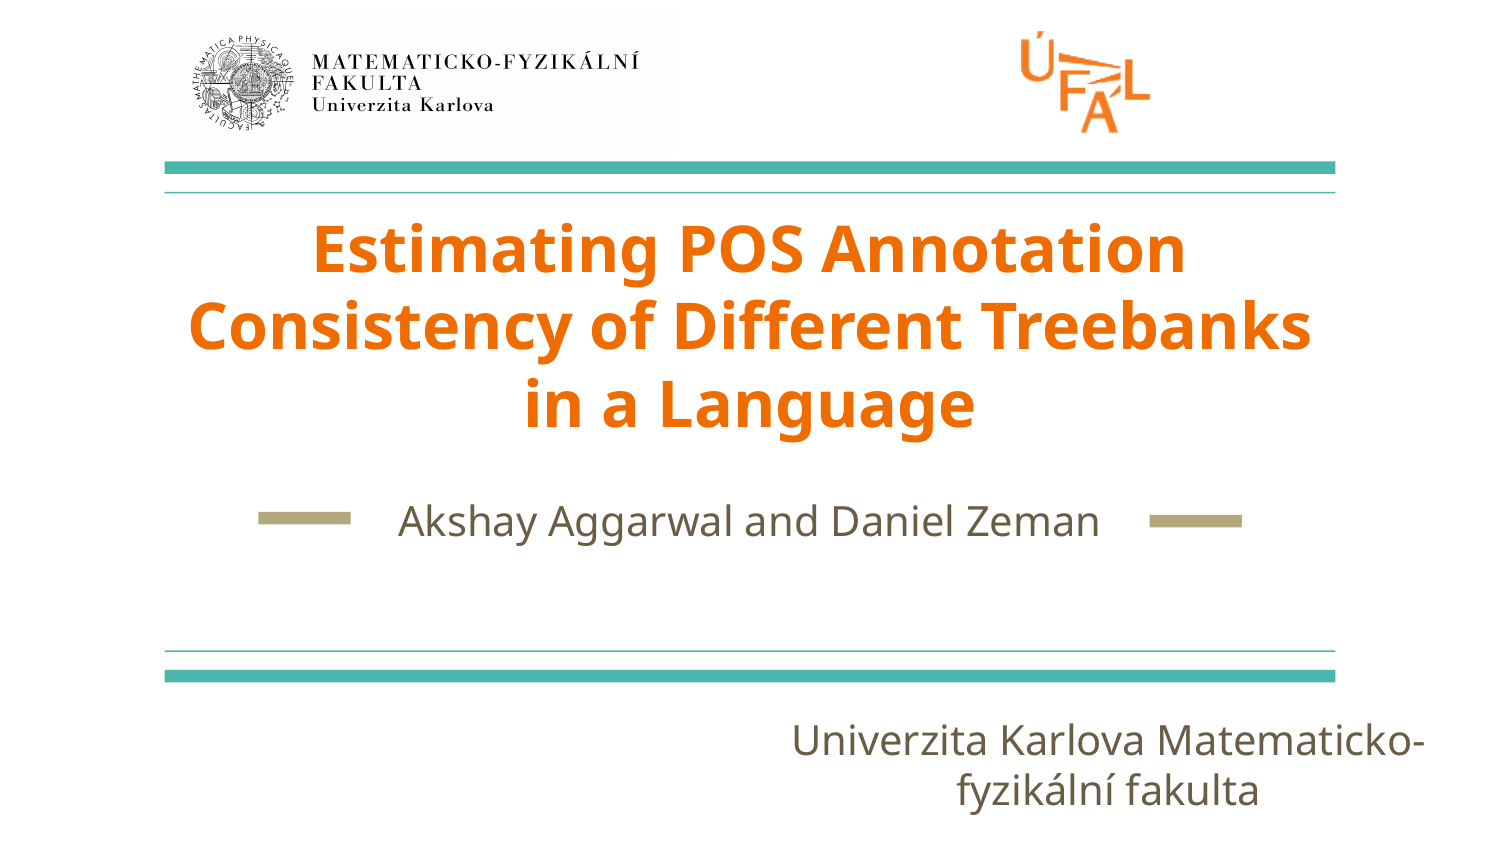

# Estimating POS Annotation Consistency of Different Treebanks in a Language
Akshay Aggarwal and Daniel Zeman
Univerzita Karlova Matematicko-fyzikální fakulta